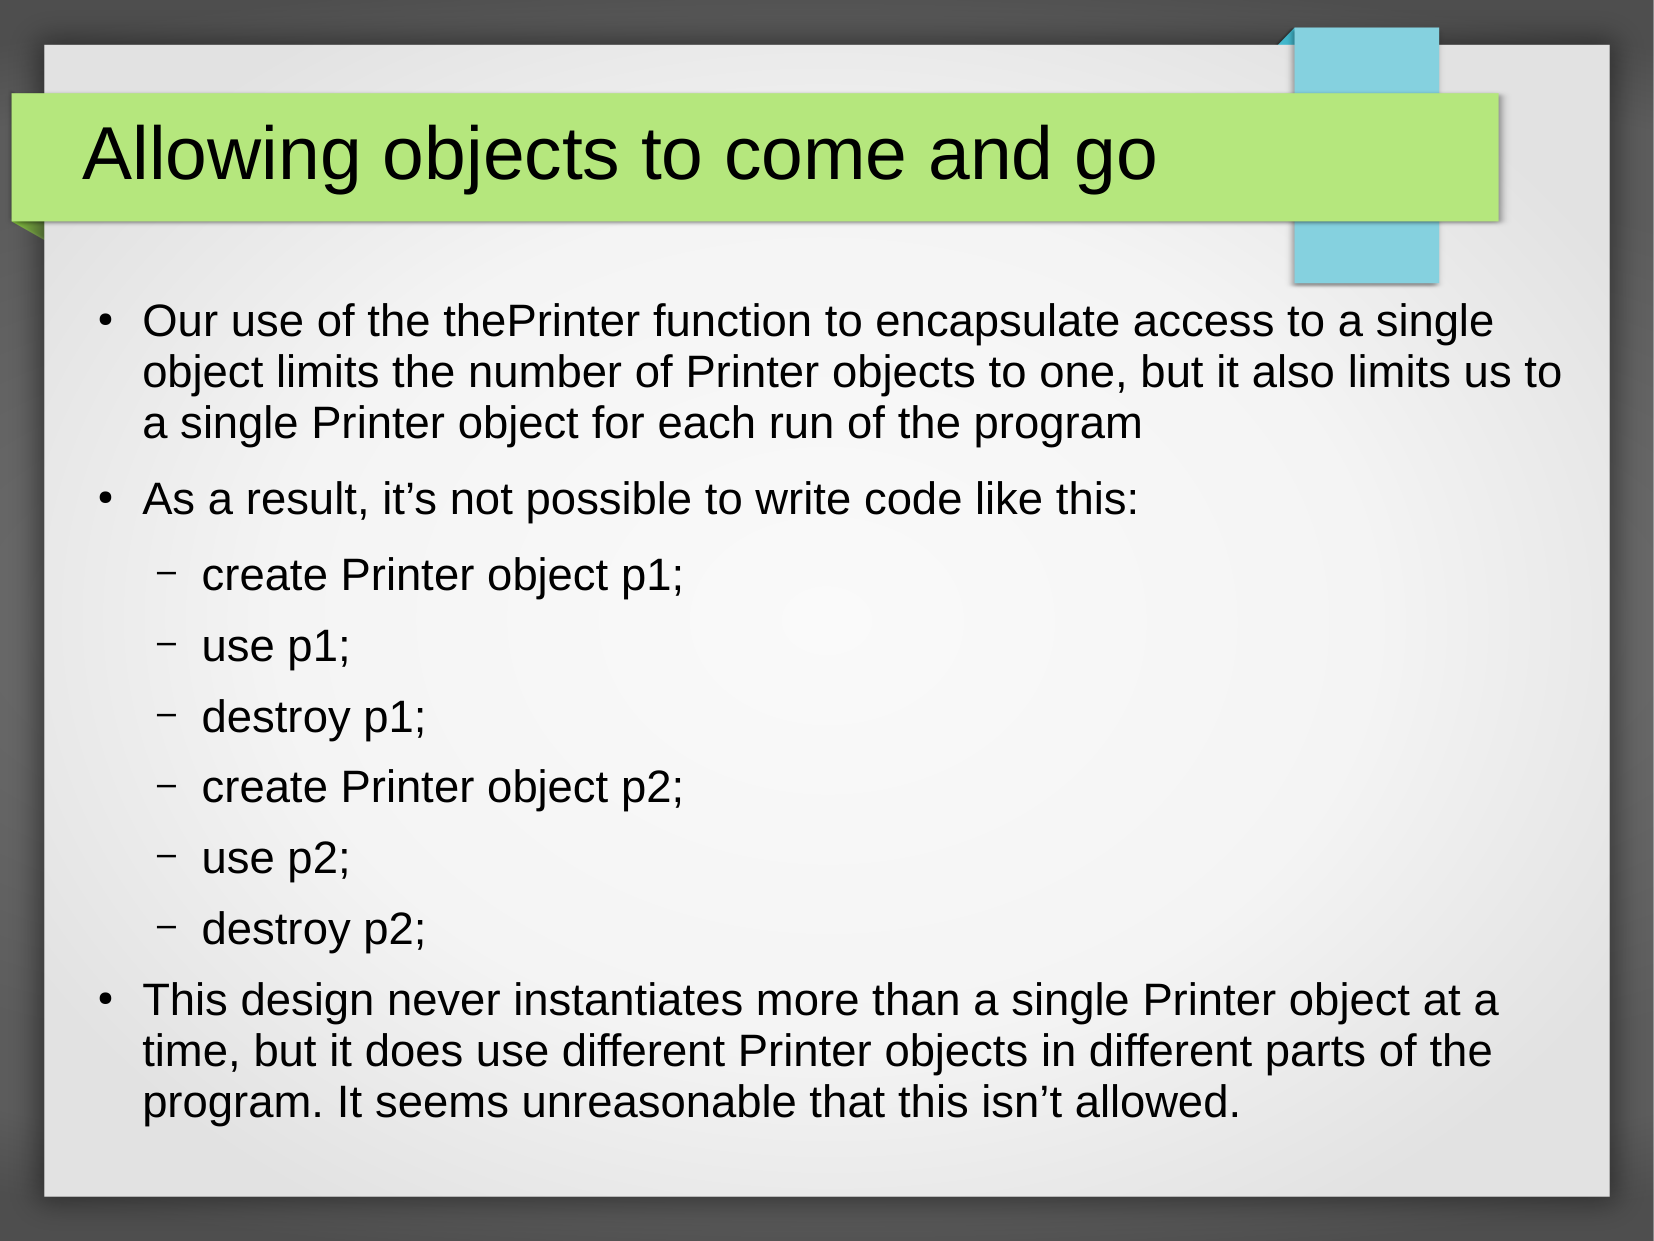

# Allowing objects to come and go
Our use of the thePrinter function to encapsulate access to a single object limits the number of Printer objects to one, but it also limits us to a single Printer object for each run of the program
As a result, it’s not possible to write code like this:
create Printer object p1;
use p1;
destroy p1;
create Printer object p2;
use p2;
destroy p2;
This design never instantiates more than a single Printer object at a time, but it does use different Printer objects in different parts of the program. It seems unreasonable that this isn’t allowed.